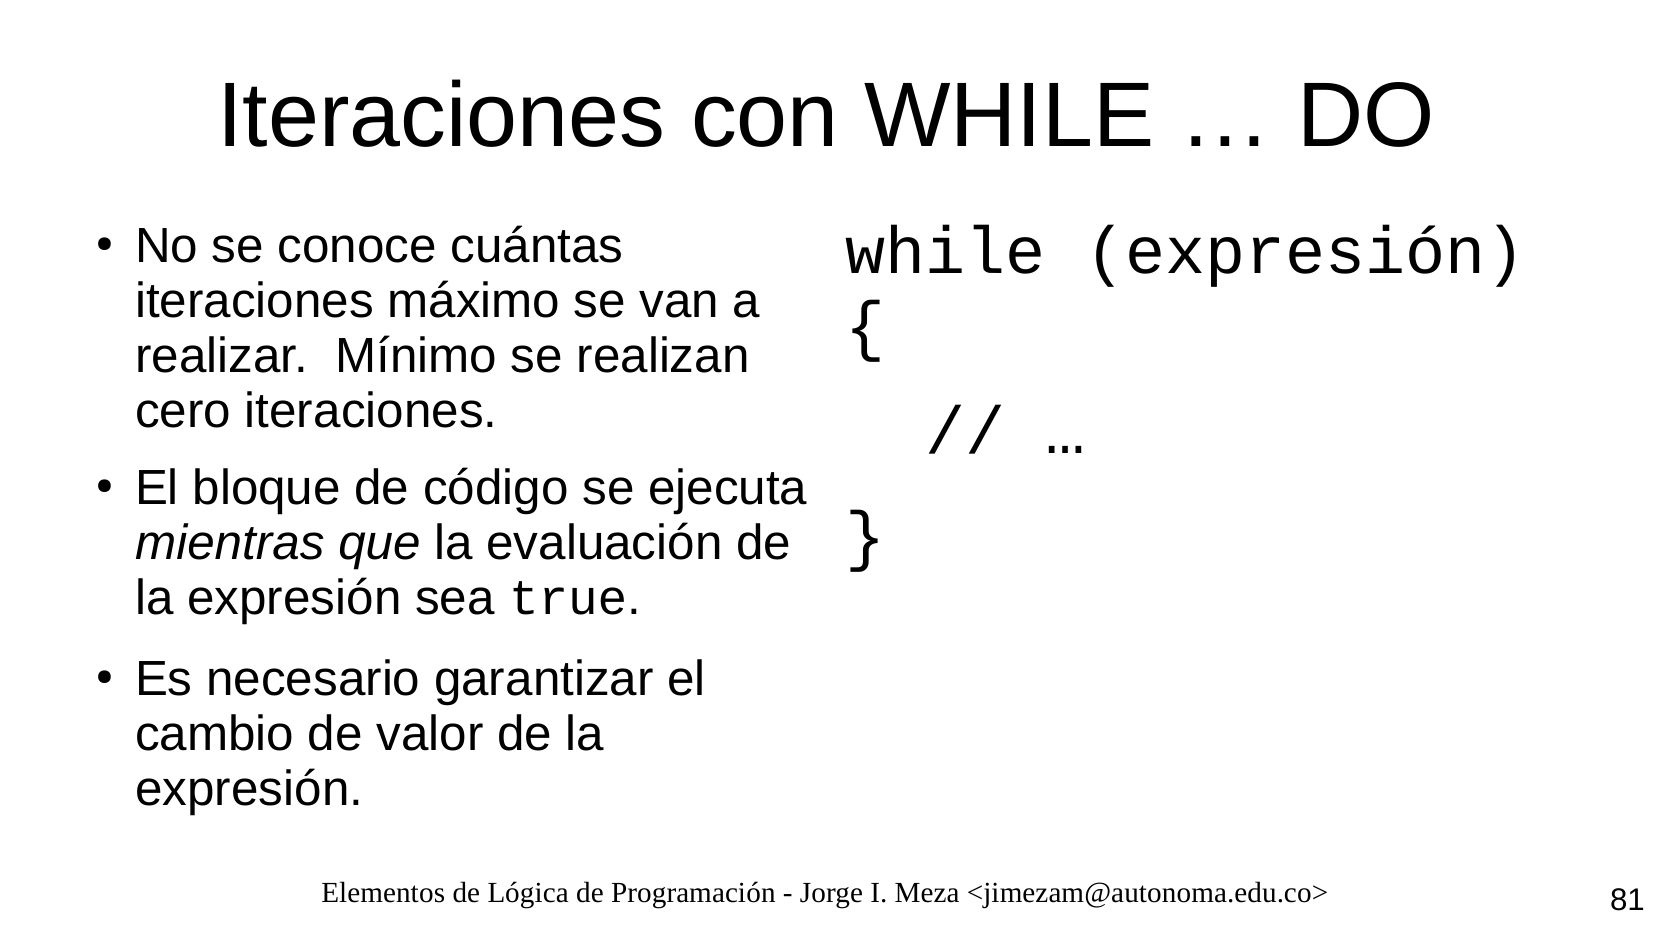

# Iteraciones con WHILE … DO
No se conoce cuántas iteraciones máximo se van a realizar. Mínimo se realizan cero iteraciones.
El bloque de código se ejecuta mientras que la evaluación de la expresión sea true.
Es necesario garantizar el cambio de valor de la expresión.
while (expresión) {
 // …
}
Elementos de Lógica de Programación - Jorge I. Meza <jimezam@autonoma.edu.co>